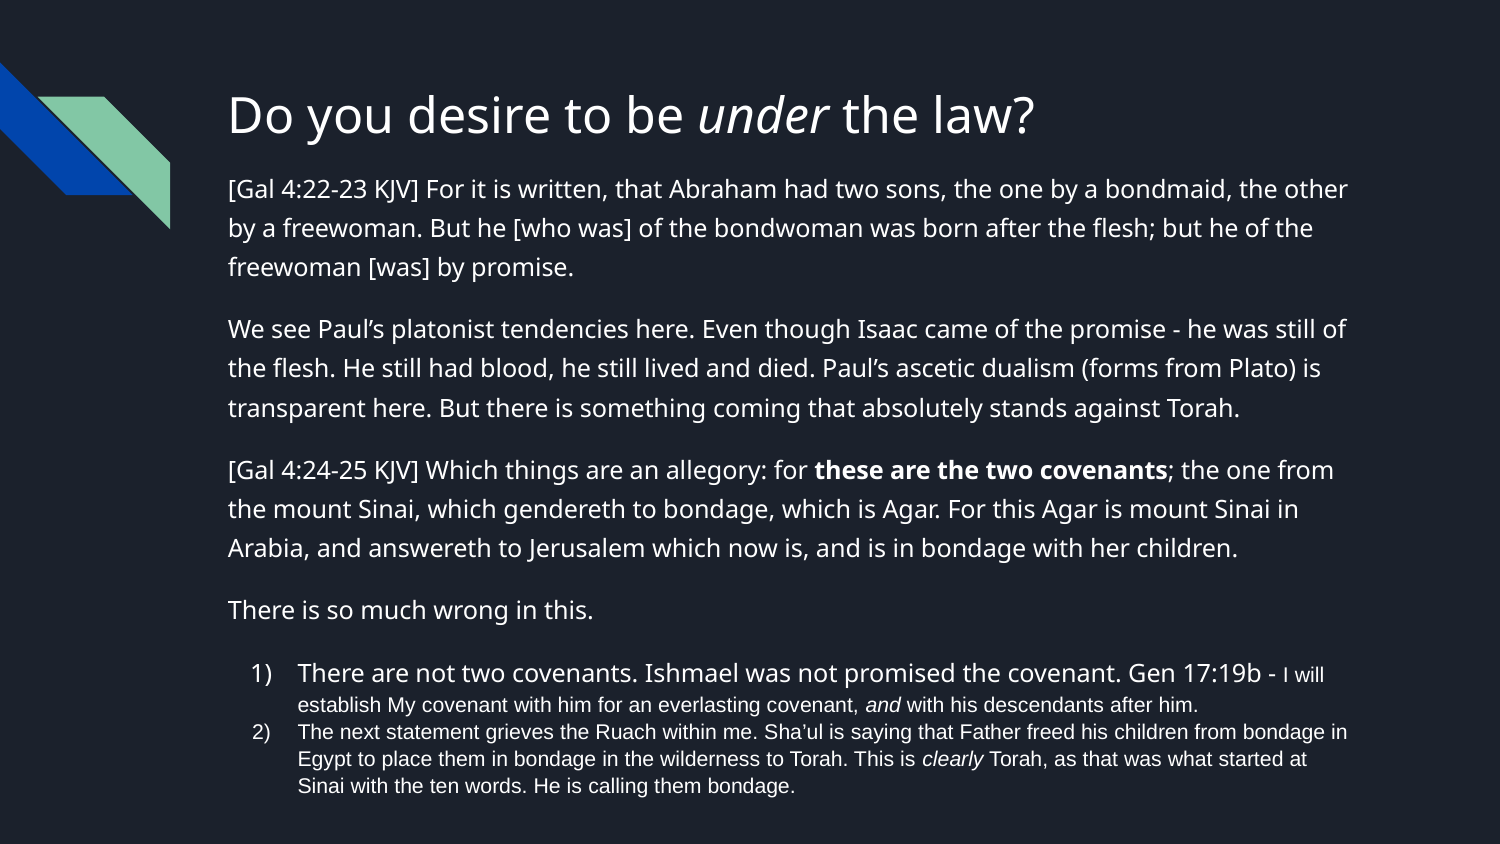

# Do you desire to be under the law?
[Gal 4:22-23 KJV] For it is written, that Abraham had two sons, the one by a bondmaid, the other by a freewoman. But he [who was] of the bondwoman was born after the flesh; but he of the freewoman [was] by promise.
We see Paul’s platonist tendencies here. Even though Isaac came of the promise - he was still of the flesh. He still had blood, he still lived and died. Paul’s ascetic dualism (forms from Plato) is transparent here. But there is something coming that absolutely stands against Torah.
[Gal 4:24-25 KJV] Which things are an allegory: for these are the two covenants; the one from the mount Sinai, which gendereth to bondage, which is Agar. For this Agar is mount Sinai in Arabia, and answereth to Jerusalem which now is, and is in bondage with her children.
There is so much wrong in this.
There are not two covenants. Ishmael was not promised the covenant. Gen 17:19b - I will establish My covenant with him for an everlasting covenant, and with his descendants after him.
The next statement grieves the Ruach within me. Sha’ul is saying that Father freed his children from bondage in Egypt to place them in bondage in the wilderness to Torah. This is clearly Torah, as that was what started at Sinai with the ten words. He is calling them bondage.